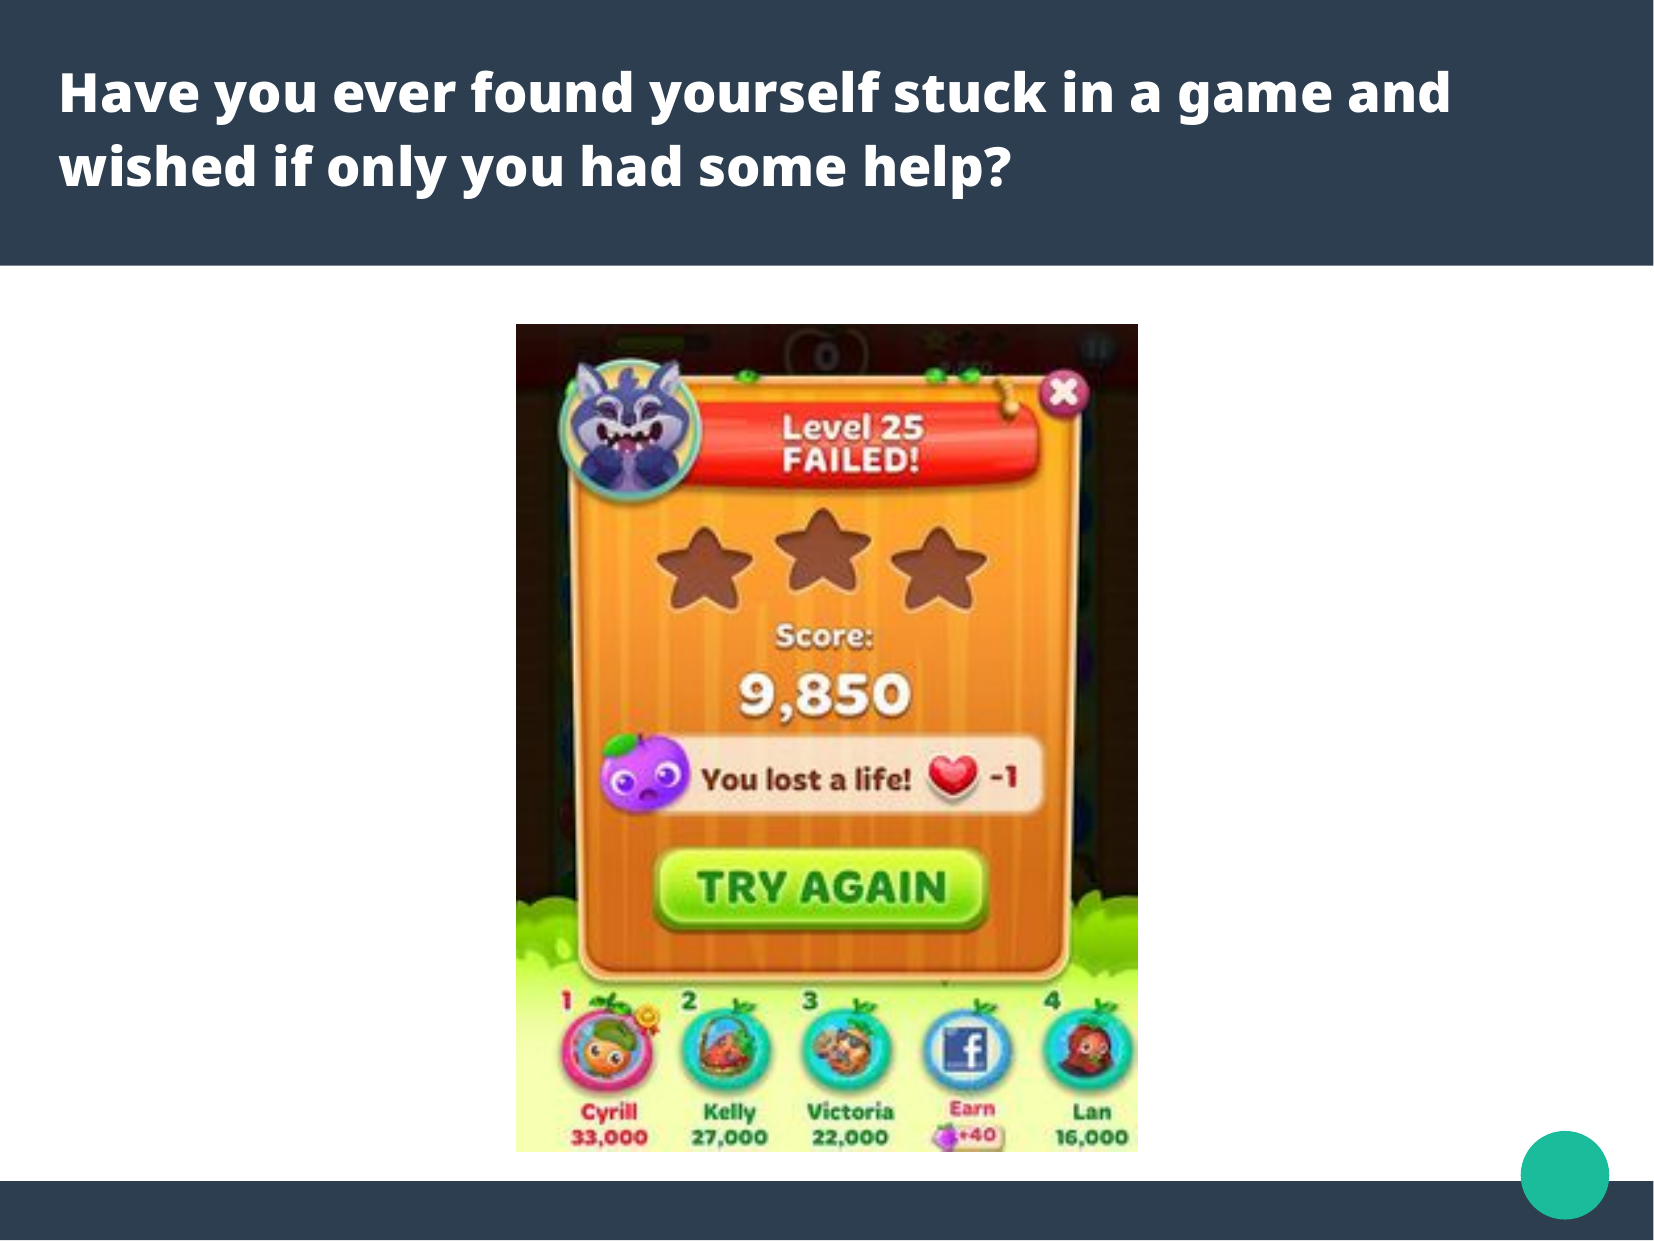

# Have you ever found yourself stuck in a game and wished if only you had some help?